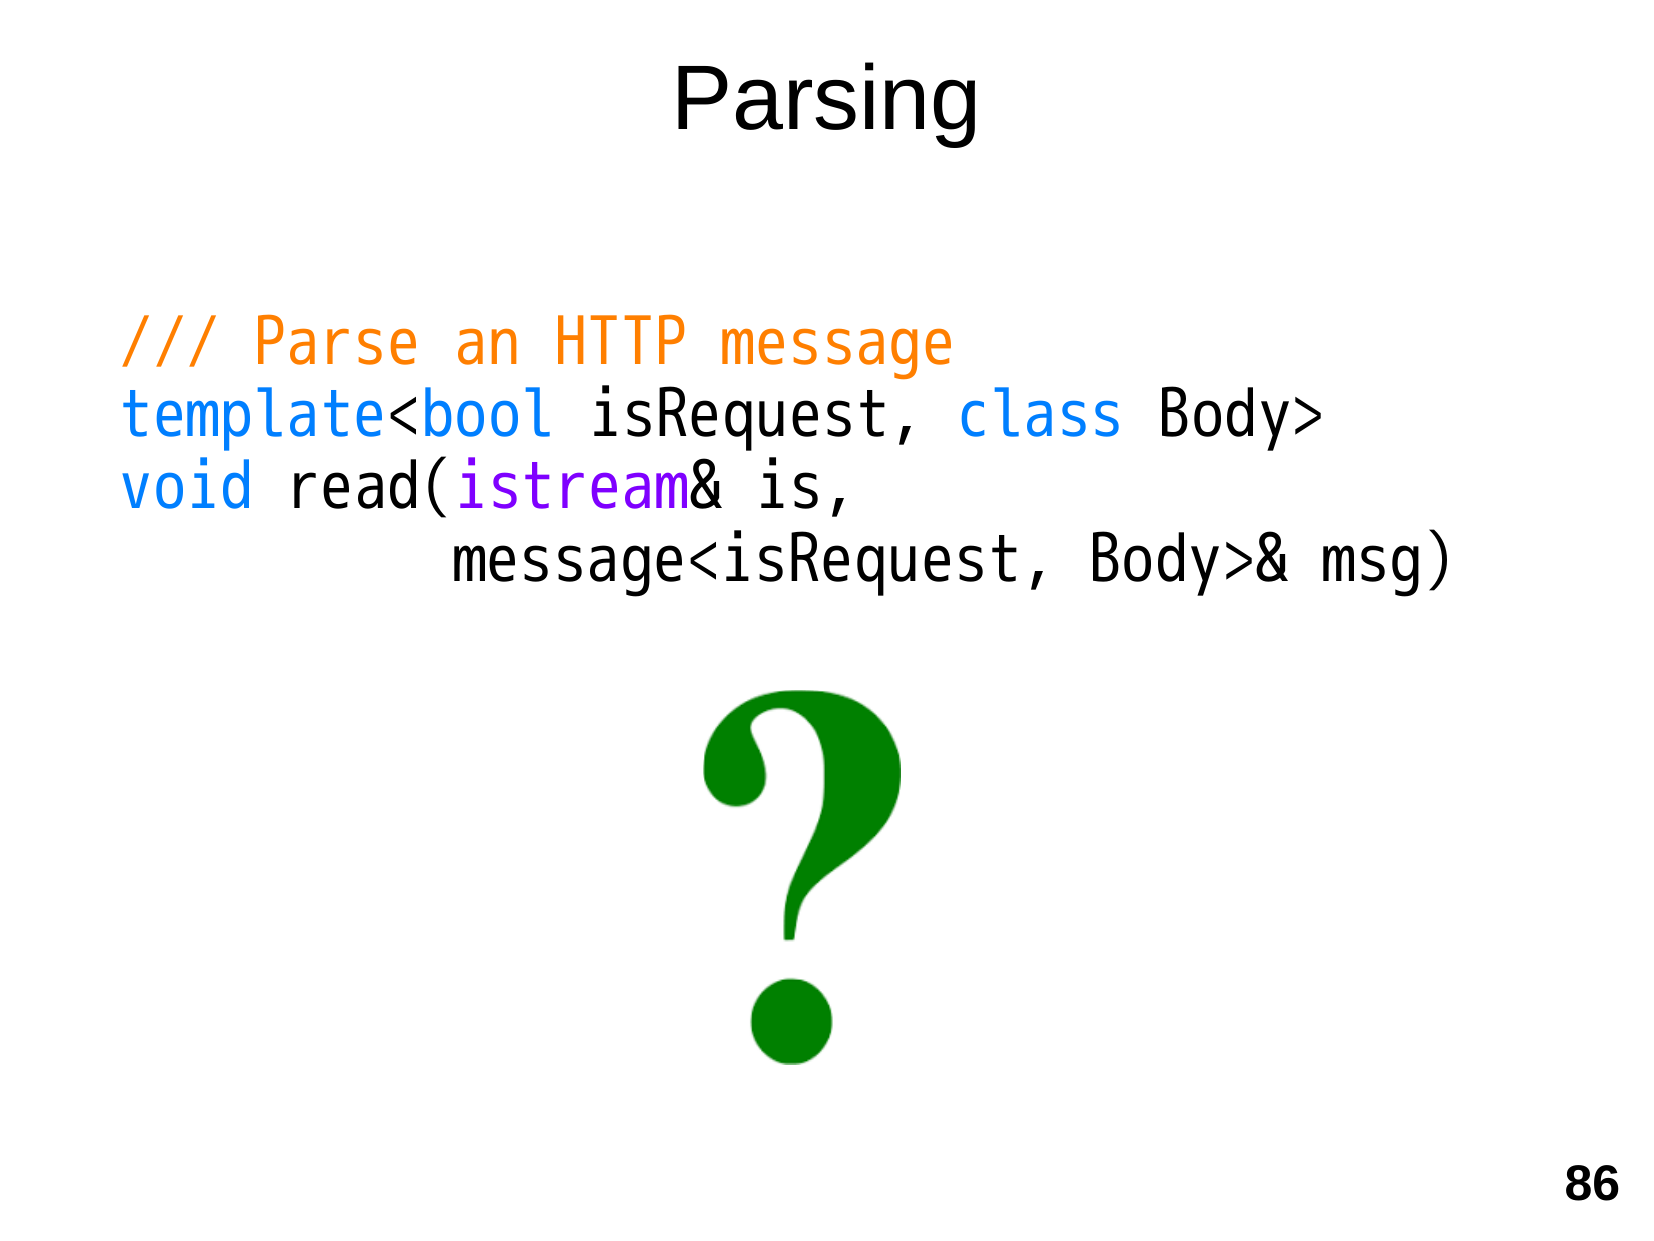

# Parsing
/// Parse an HTTP message
template<bool isRequest, class Body>
void read(istream& is,
				 message<isRequest, Body>& msg)
86